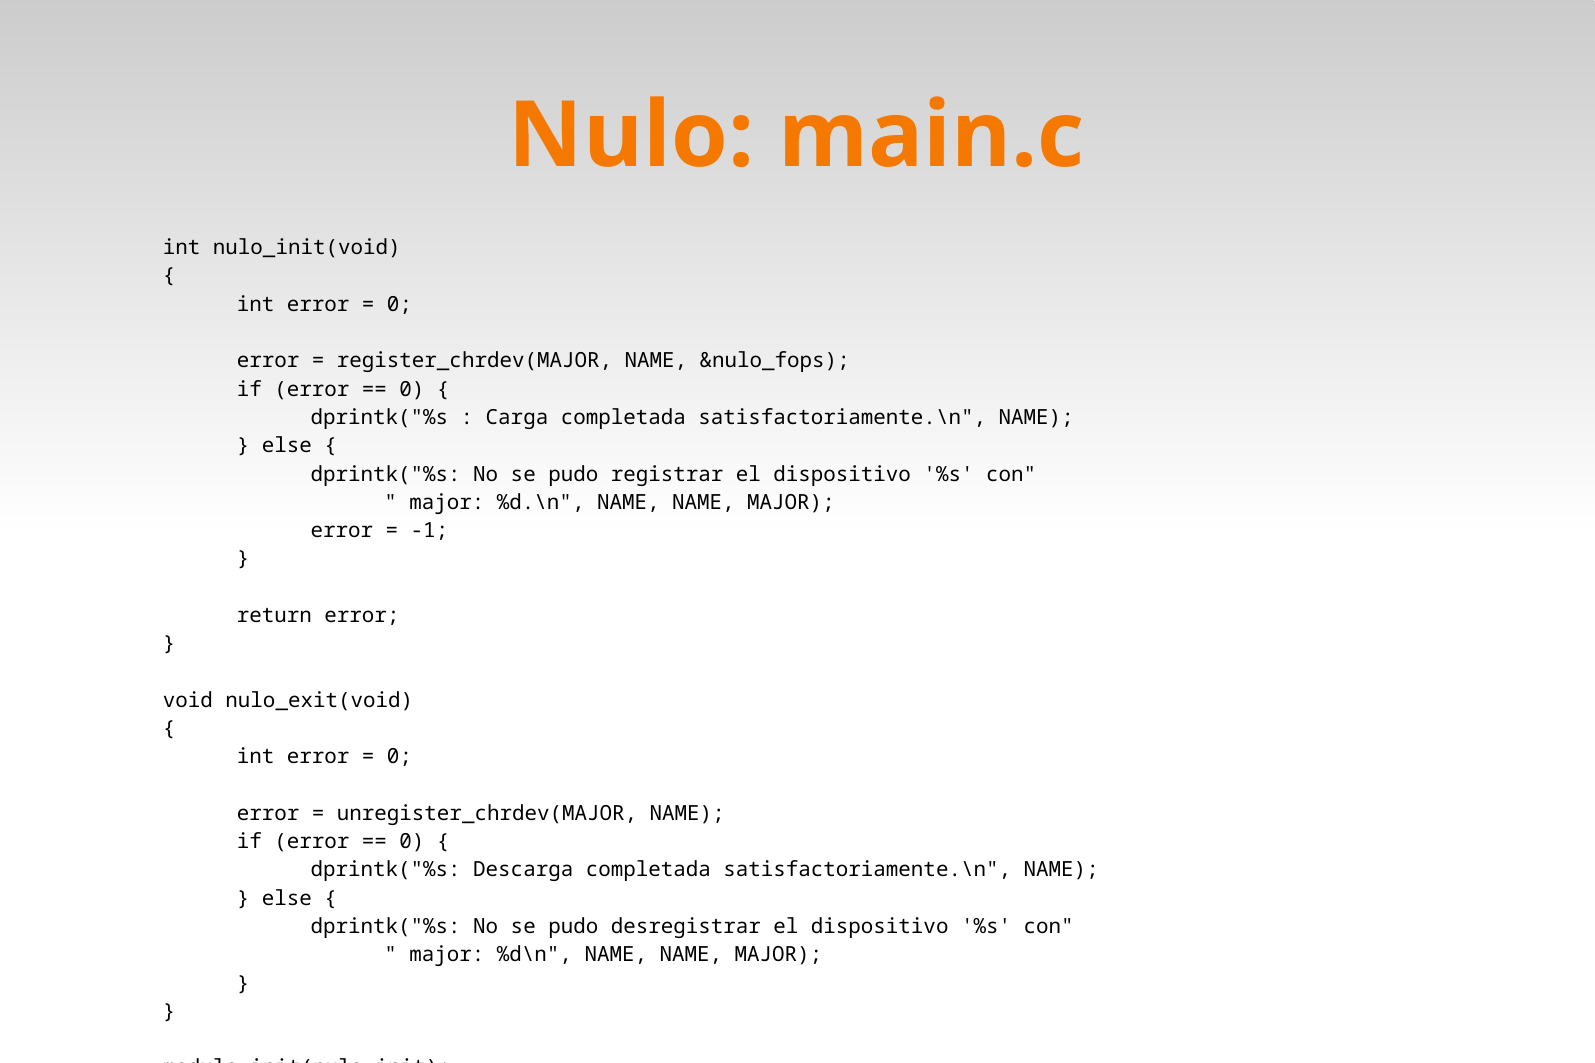

# Nulo: main.c
int nulo_init(void)
{
	int error = 0;
	error = register_chrdev(MAJOR, NAME, &nulo_fops);
	if (error == 0) {
		dprintk("%s : Carga completada satisfactoriamente.\n", NAME);
	} else {
		dprintk("%s: No se pudo registrar el dispositivo '%s' con"
			" major: %d.\n", NAME, NAME, MAJOR);
		error = -1;
	}
	return error;
}
void nulo_exit(void)
{
	int error = 0;
	error = unregister_chrdev(MAJOR, NAME);
	if (error == 0) {
		dprintk("%s: Descarga completada satisfactoriamente.\n", NAME);
	} else {
		dprintk("%s: No se pudo desregistrar el dispositivo '%s' con"
			" major: %d\n", NAME, NAME, MAJOR);
	}
}
module_init(nulo_init);
module_exit(nulo_exit);